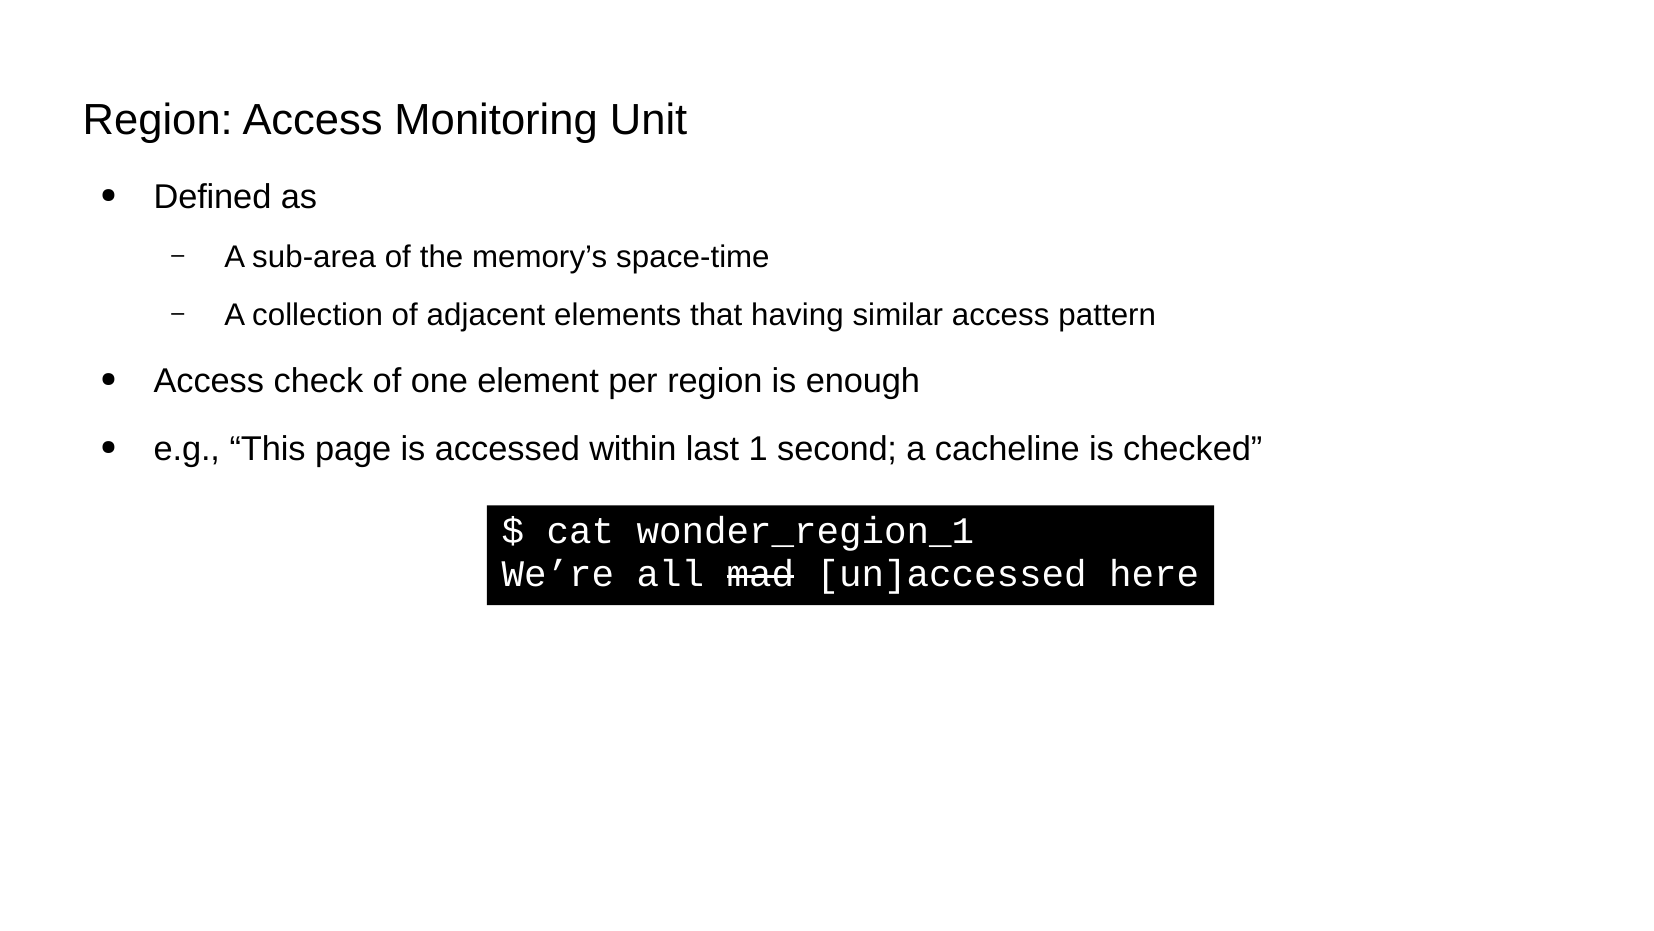

# Region: Access Monitoring Unit
Defined as
A sub-area of the memory’s space-time
A collection of adjacent elements that having similar access pattern
Access check of one element per region is enough
e.g., “This page is accessed within last 1 second; a cacheline is checked”
$ cat wonder_region_1
We’re all mad [un]accessed here